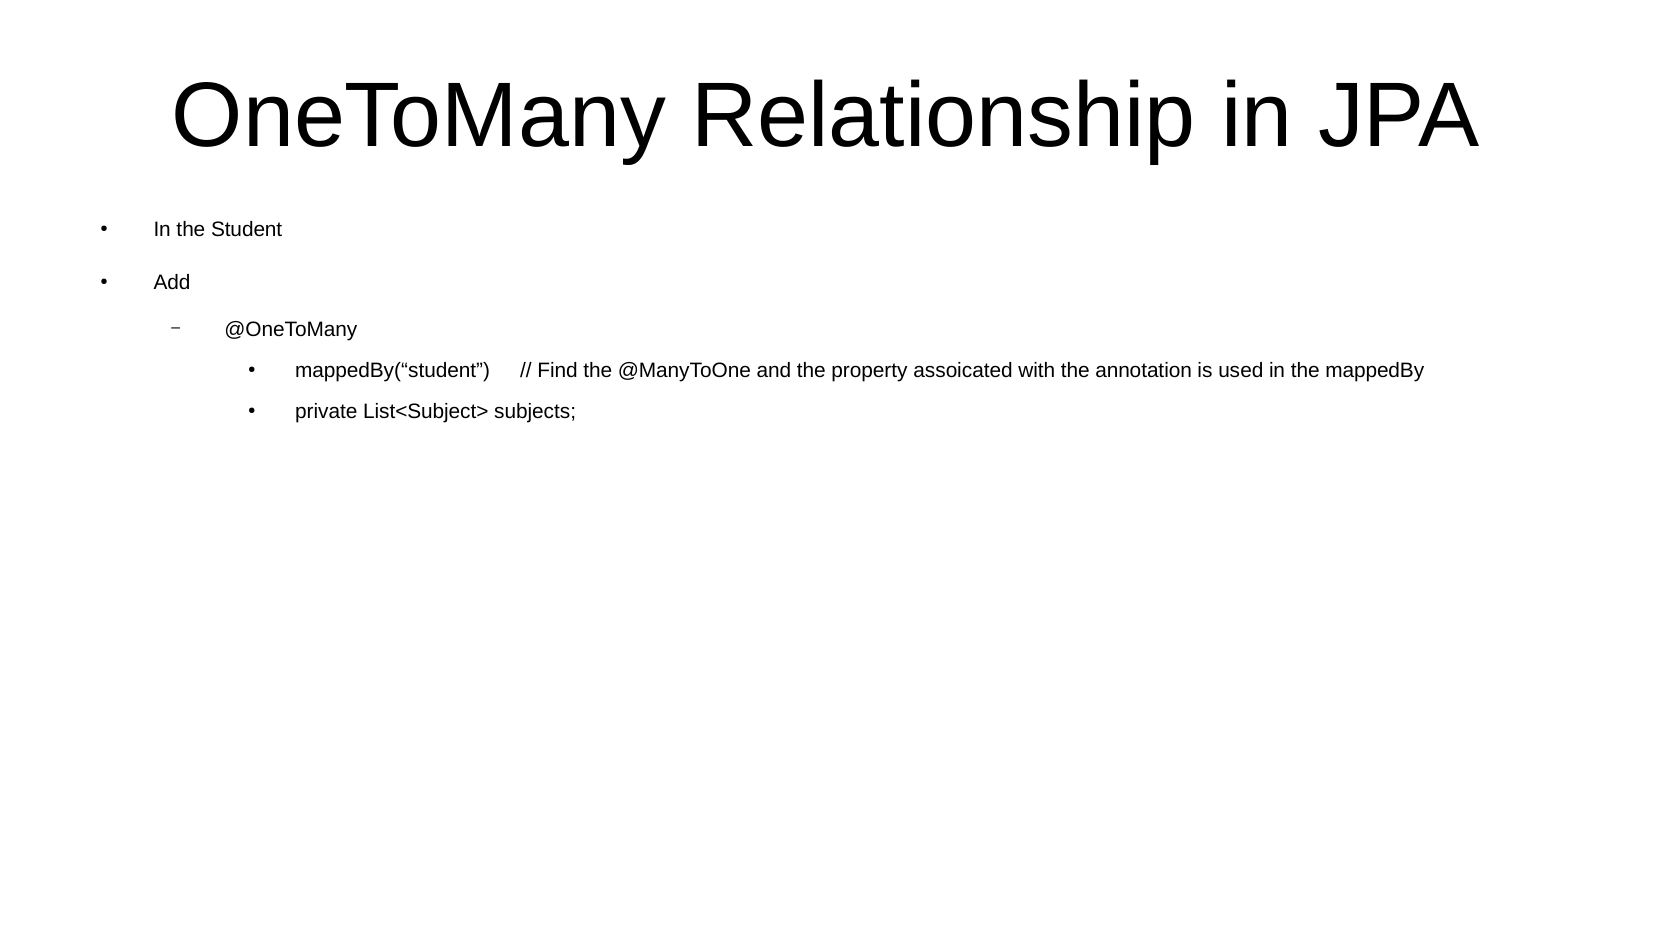

# OneToMany Relationship in JPA
In the Student
Add
@OneToMany
mappedBy(“student”)	// Find the @ManyToOne and the property assoicated with the annotation is used in the mappedBy
private List<Subject> subjects;